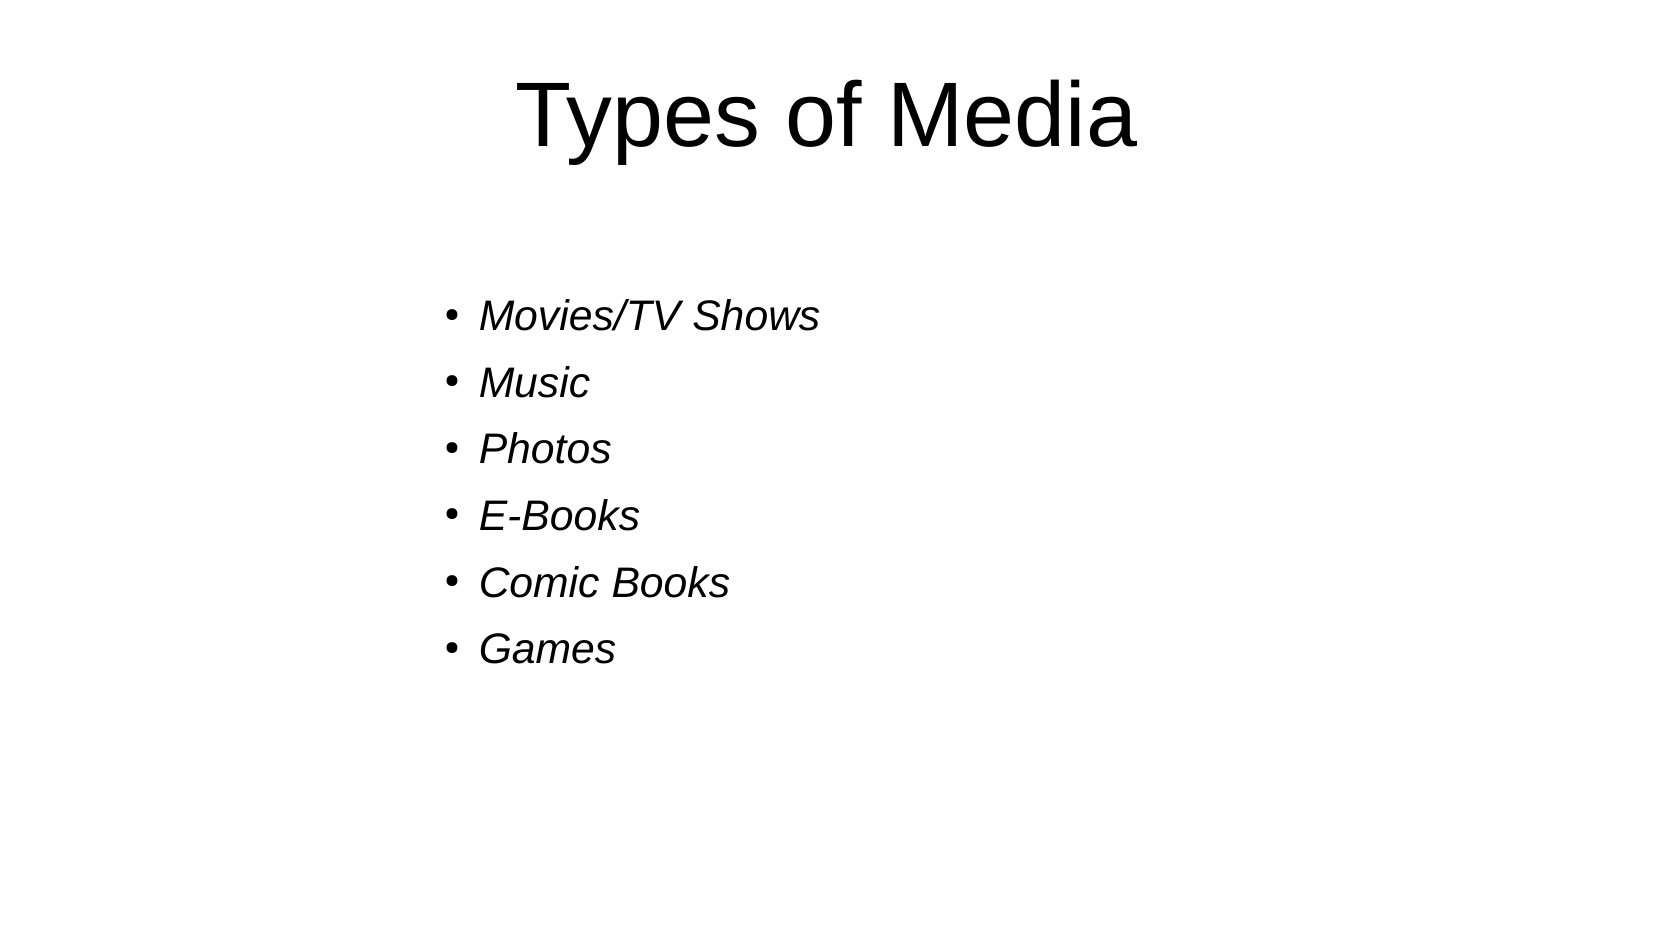

# Types of Media
Movies/TV Shows
Music
Photos
E-Books
Comic Books
Games